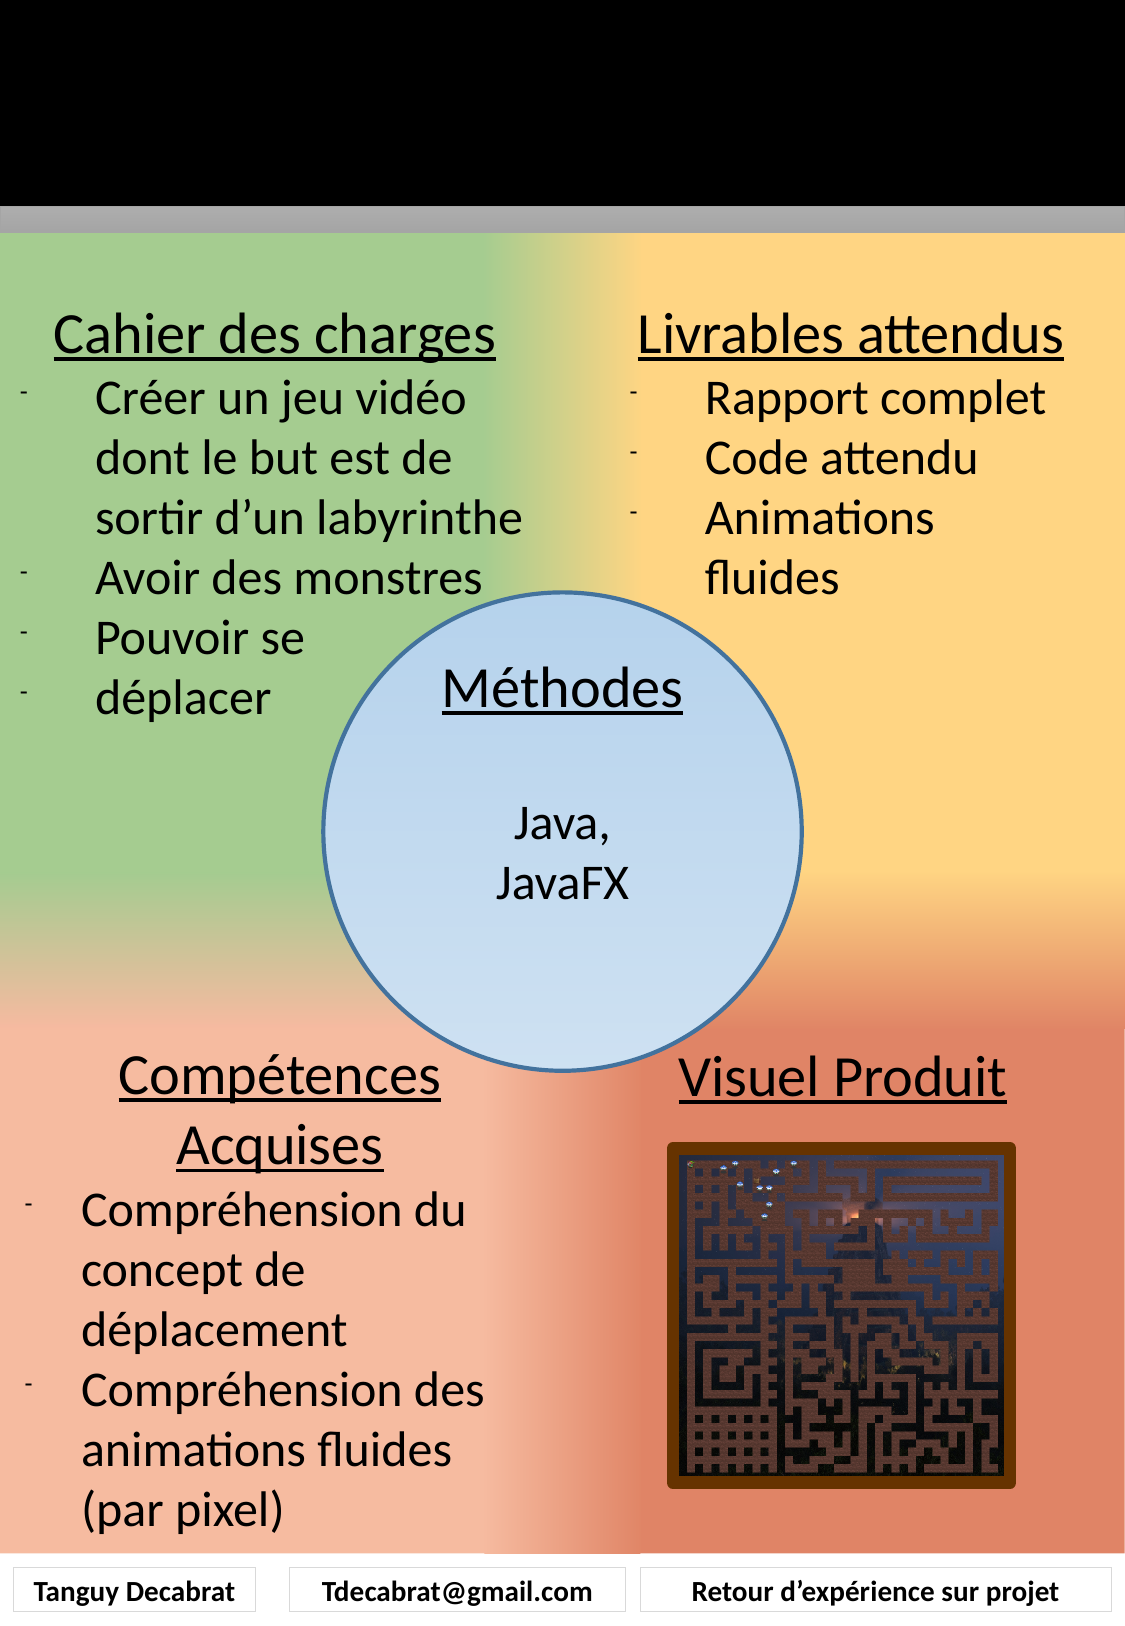

RETEX
Projet - Labyrinthe
Cahier des charges
Créer un jeu vidéo dont le but est de sortir d’un labyrinthe
Avoir des monstres
Pouvoir se
déplacer
Livrables attendus
Rapport complet
Code attendu
Animations fluides
Méthodes
Java,
JavaFX
Compétences Acquises
Compréhension du concept de déplacement
Compréhension des animations fluides (par pixel)
Visuel Produit
Tanguy Decabrat
Tdecabrat@gmail.com
Retour d’expérience sur projet